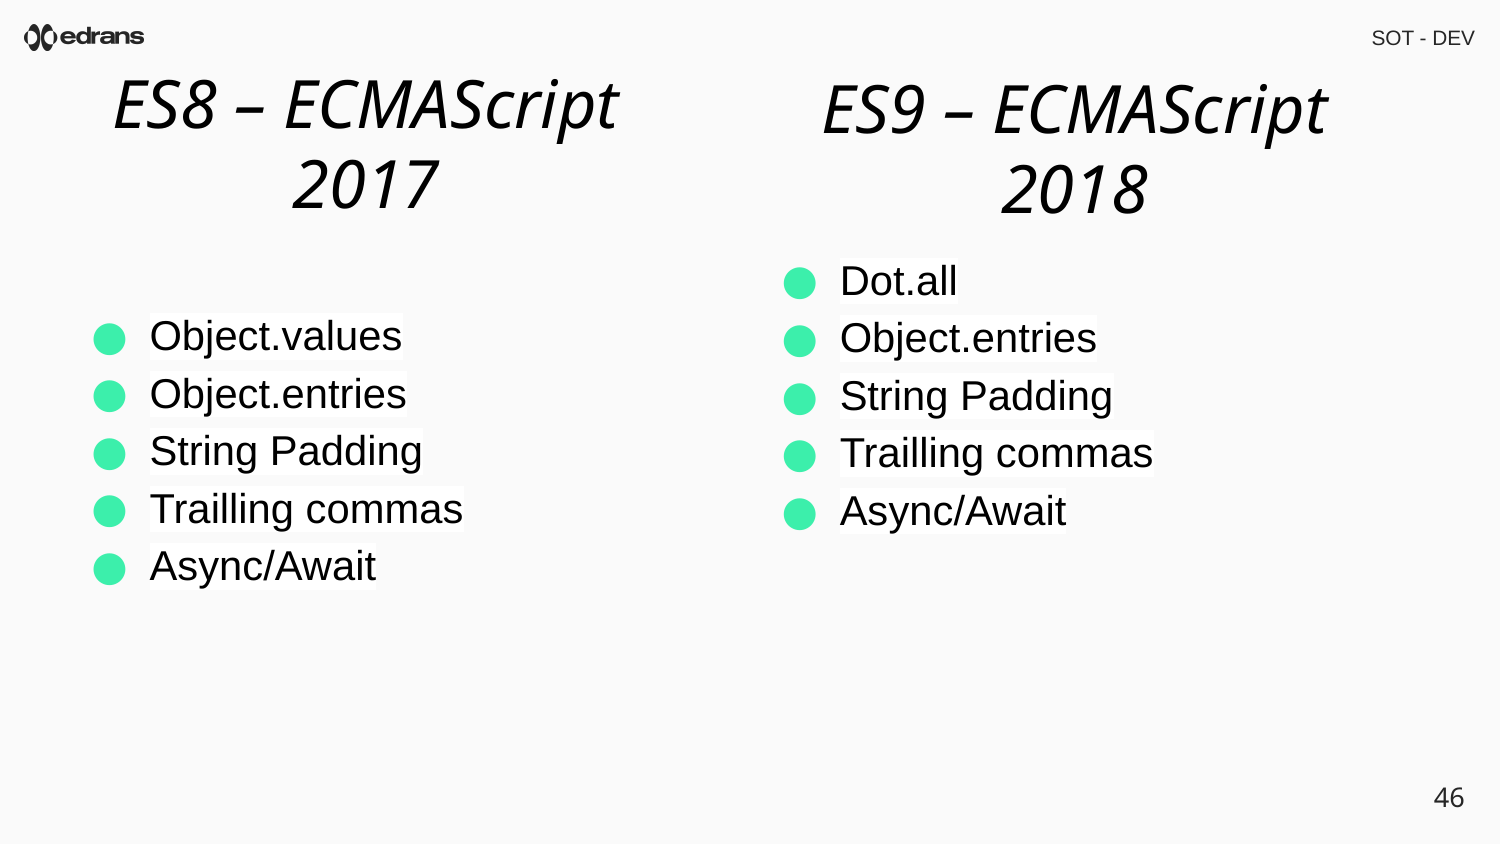

SOT - DEV
ES8 – ECMAScript 2017
ES9 – ECMAScript 2018
Dot.all
Object.entries
String Padding
Trailling commas
Async/Await
Object.values
Object.entries
String Padding
Trailling commas
Async/Await